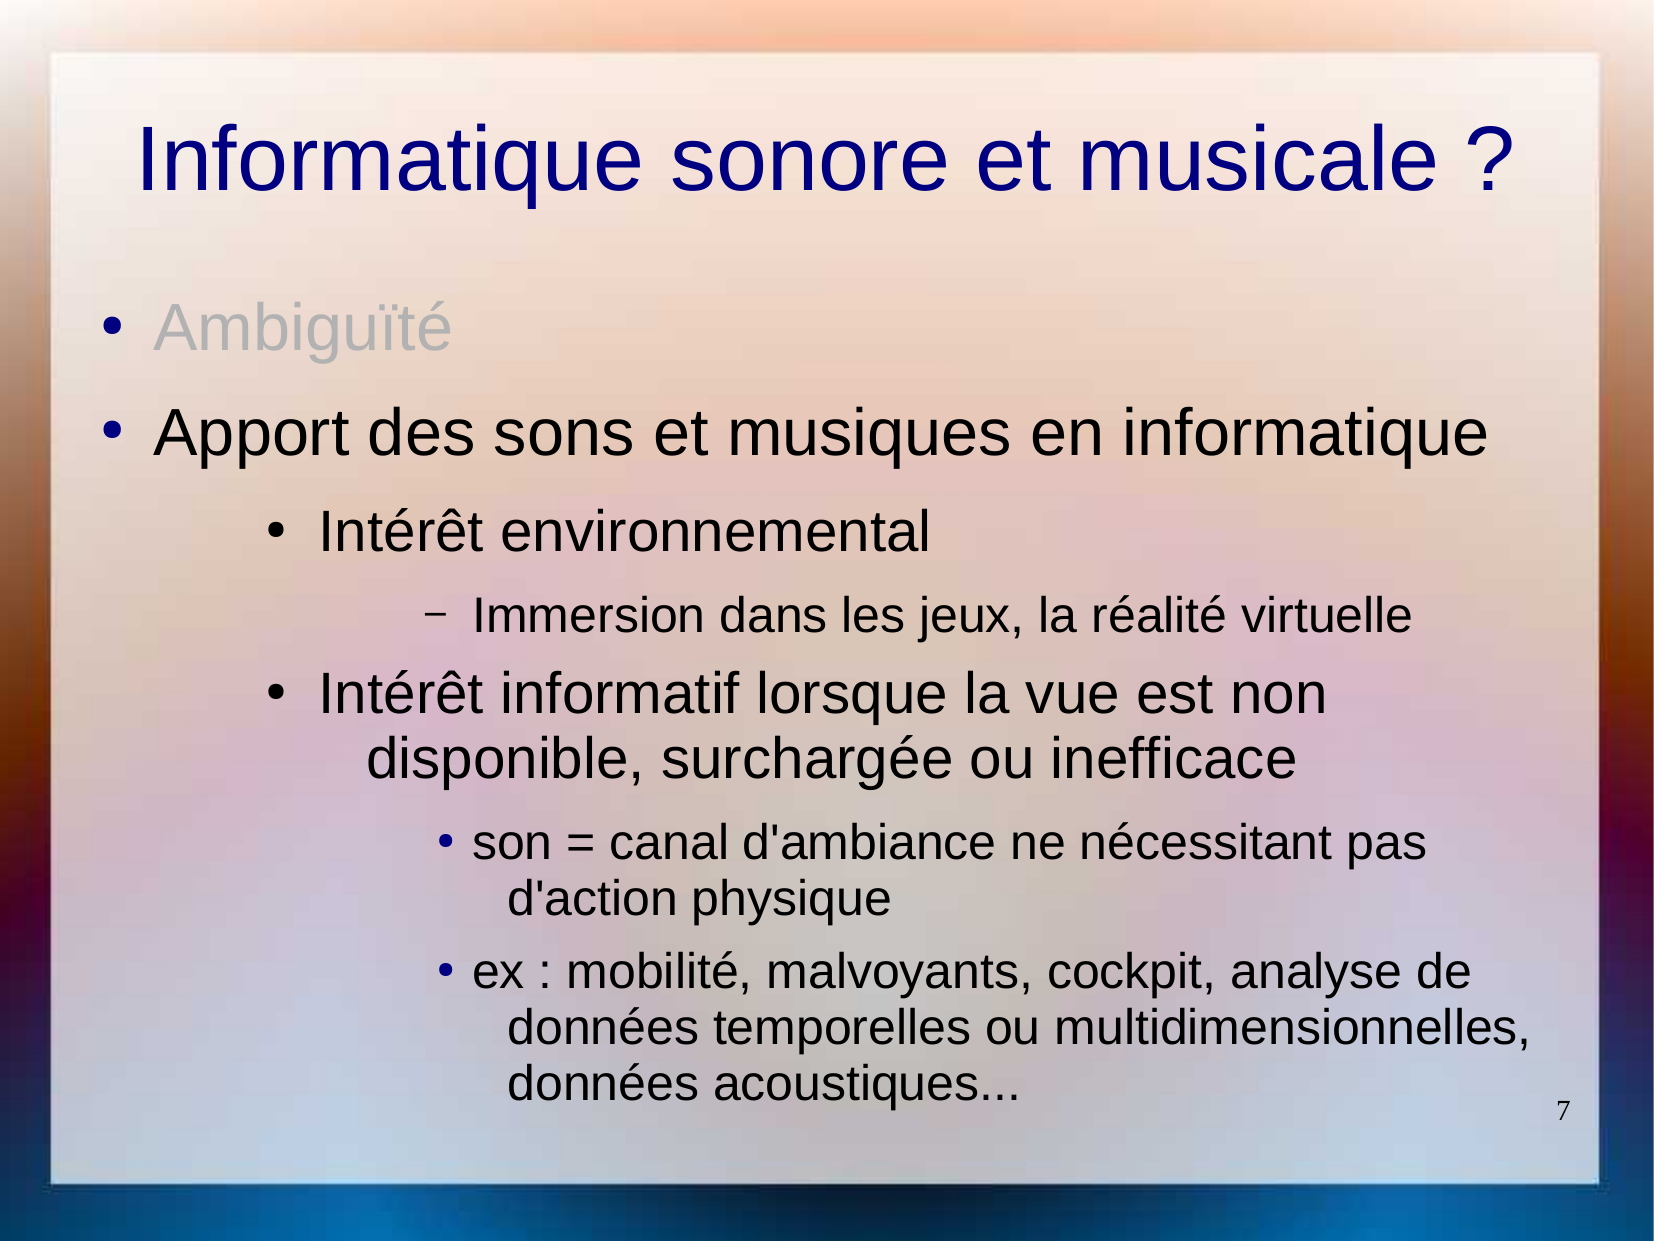

# Informatique sonore et musicale ?
Ambiguïté
Apport des sons et musiques en informatique
Intérêt environnemental
Immersion dans les jeux, la réalité virtuelle
Intérêt informatif lorsque la vue est non disponible, surchargée ou inefficace
son = canal d'ambiance ne nécessitant pas d'action physique
ex : mobilité, malvoyants, cockpit, analyse de données temporelles ou multidimensionnelles, données acoustiques...
7